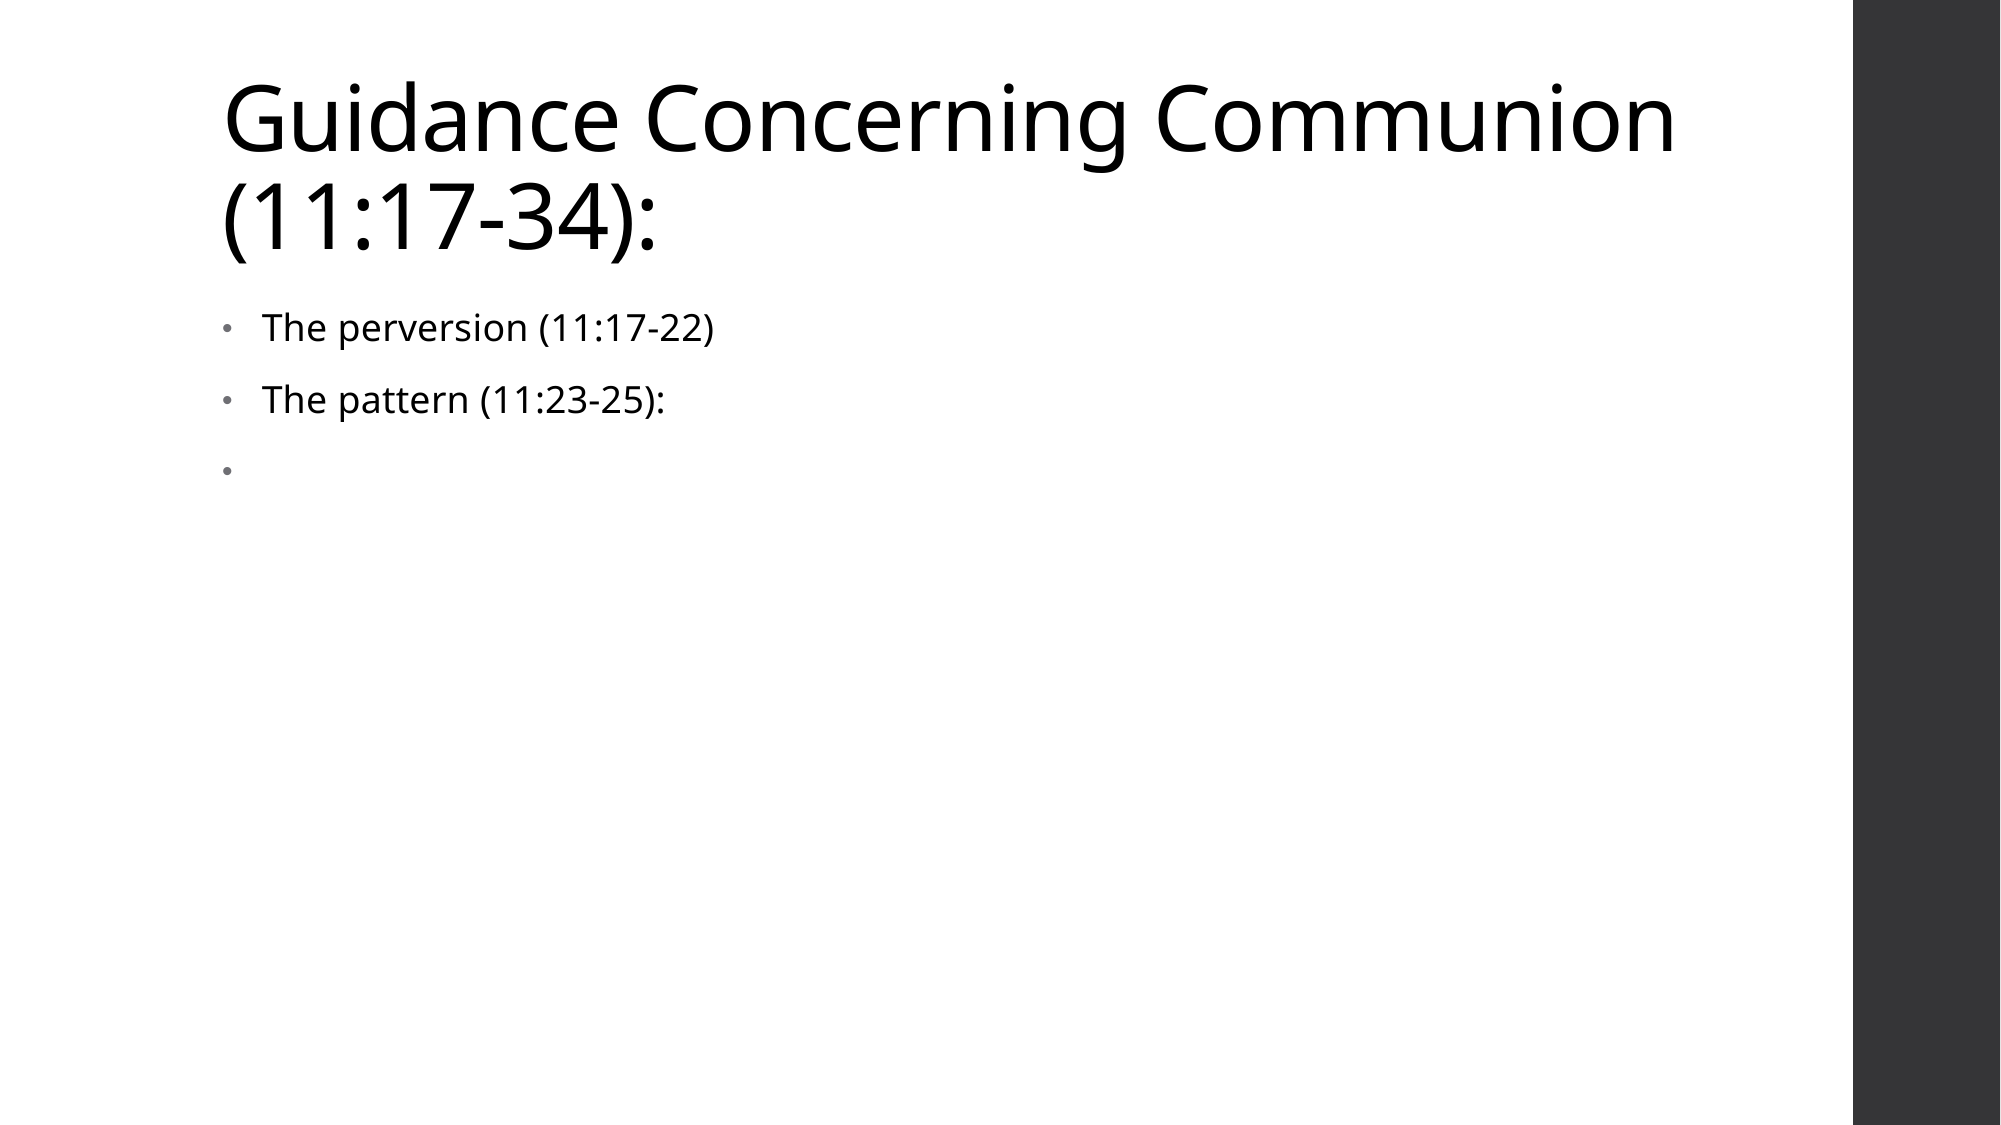

# Guidance Concerning Communion (11:17-34):
 The perversion (11:17-22)
 The pattern (11:23-25):